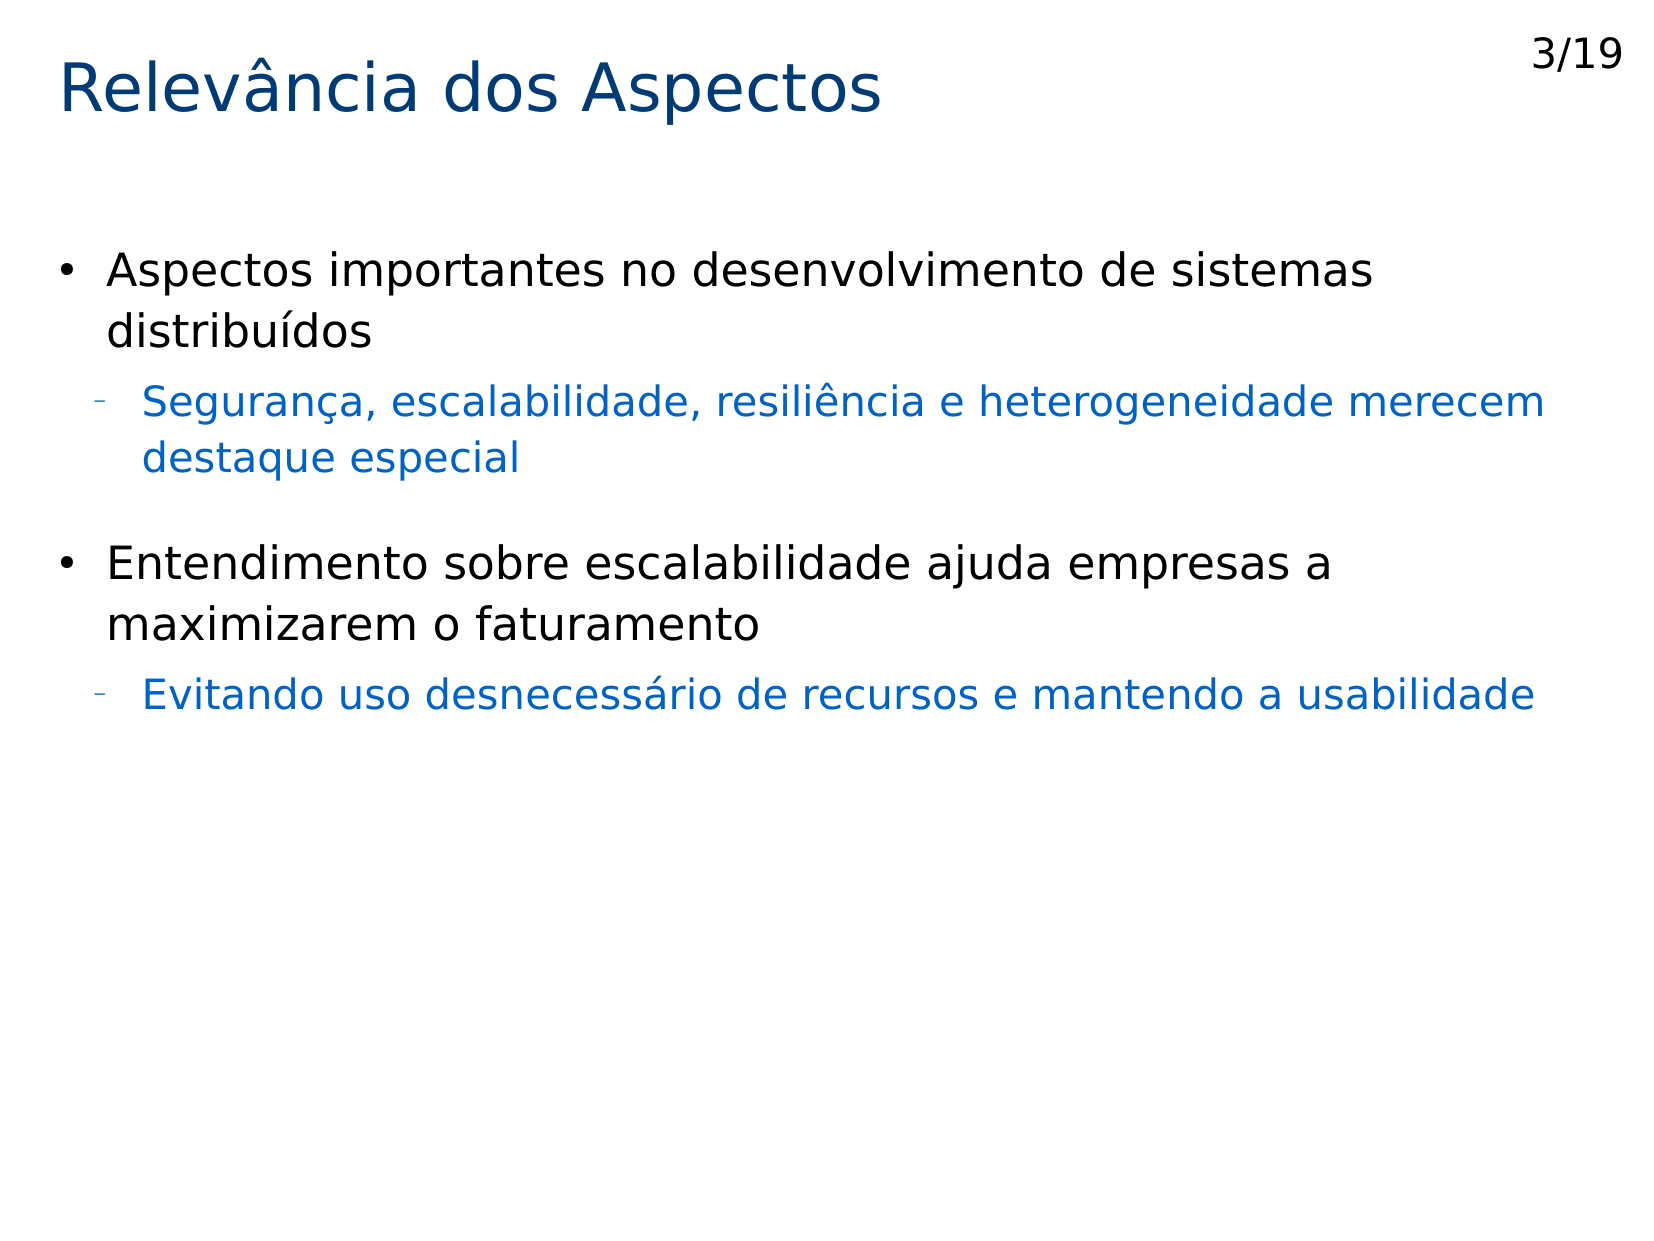

# Relevância dos Aspectos
3
Aspectos importantes no desenvolvimento de sistemas distribuídos
Segurança, escalabilidade, resiliência e heterogeneidade merecem destaque especial
Entendimento sobre escalabilidade ajuda empresas a maximizarem o faturamento
Evitando uso desnecessário de recursos e mantendo a usabilidade